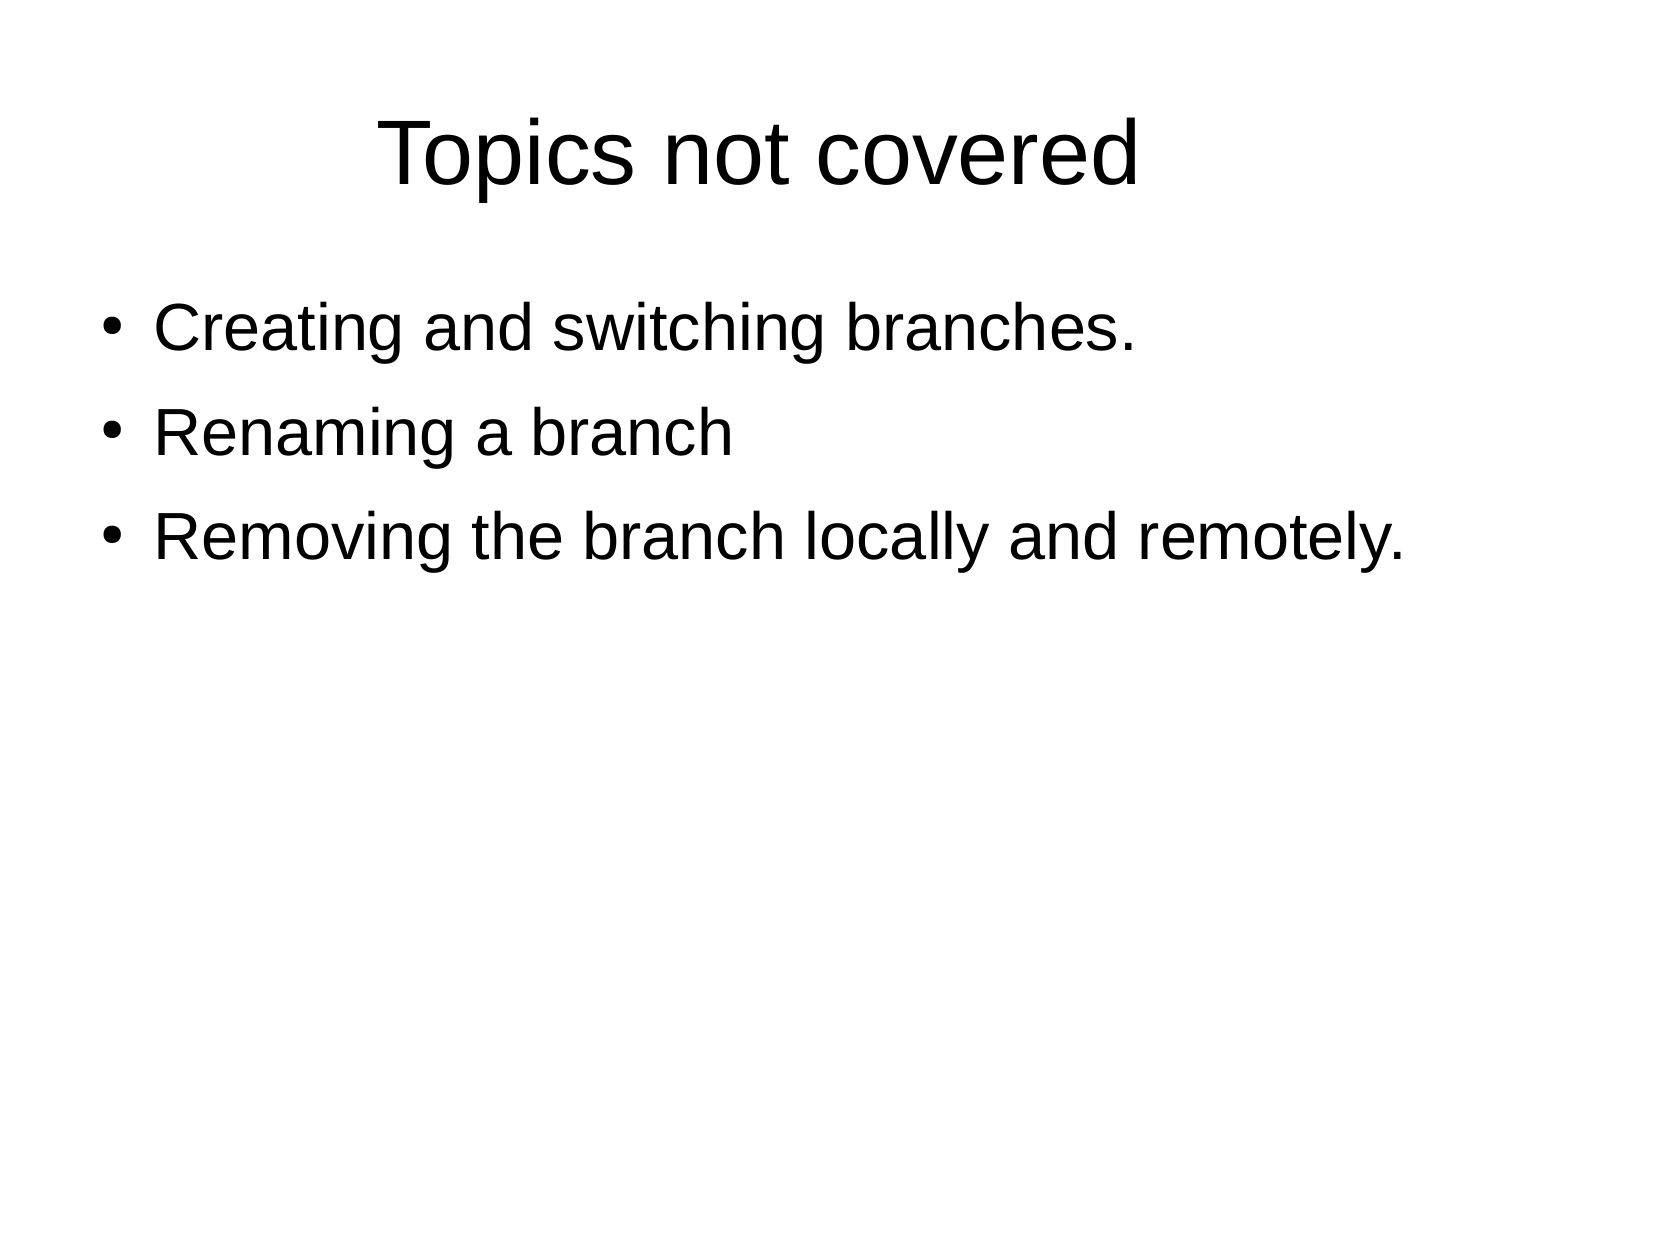

# Topics not covered
Creating and switching branches.
Renaming a branch
Removing the branch locally and remotely.